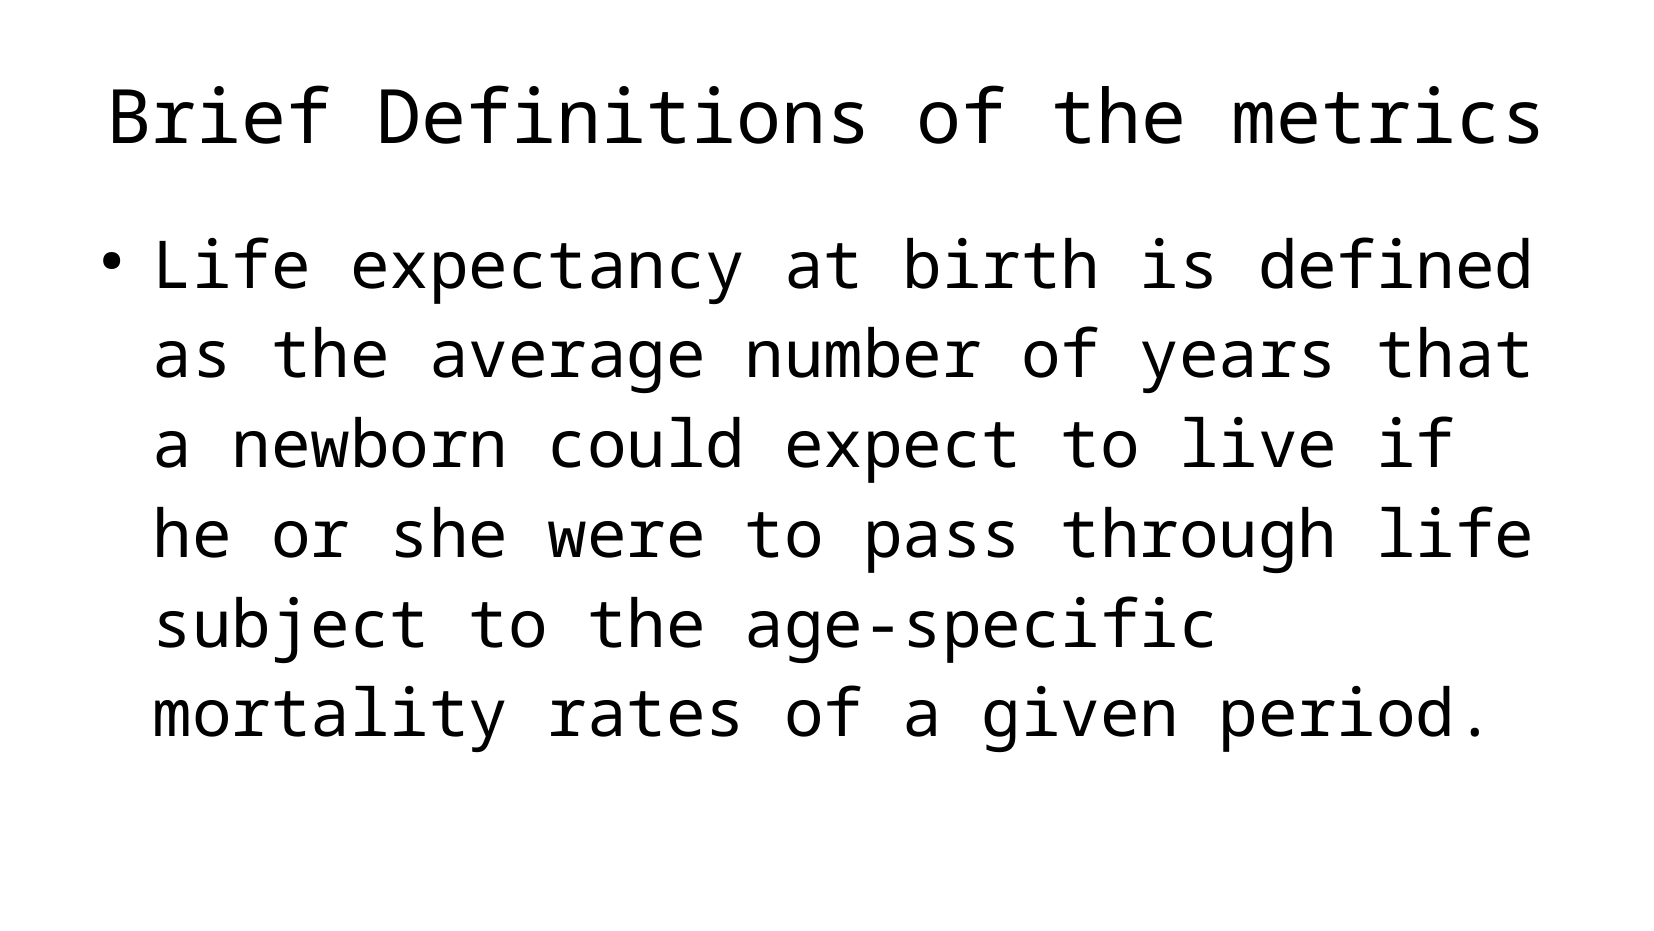

Brief Definitions of the metrics
# Life expectancy at birth is defined as the average number of years that a newborn could expect to live if he or she were to pass through life subject to the age-specific mortality rates of a given period.